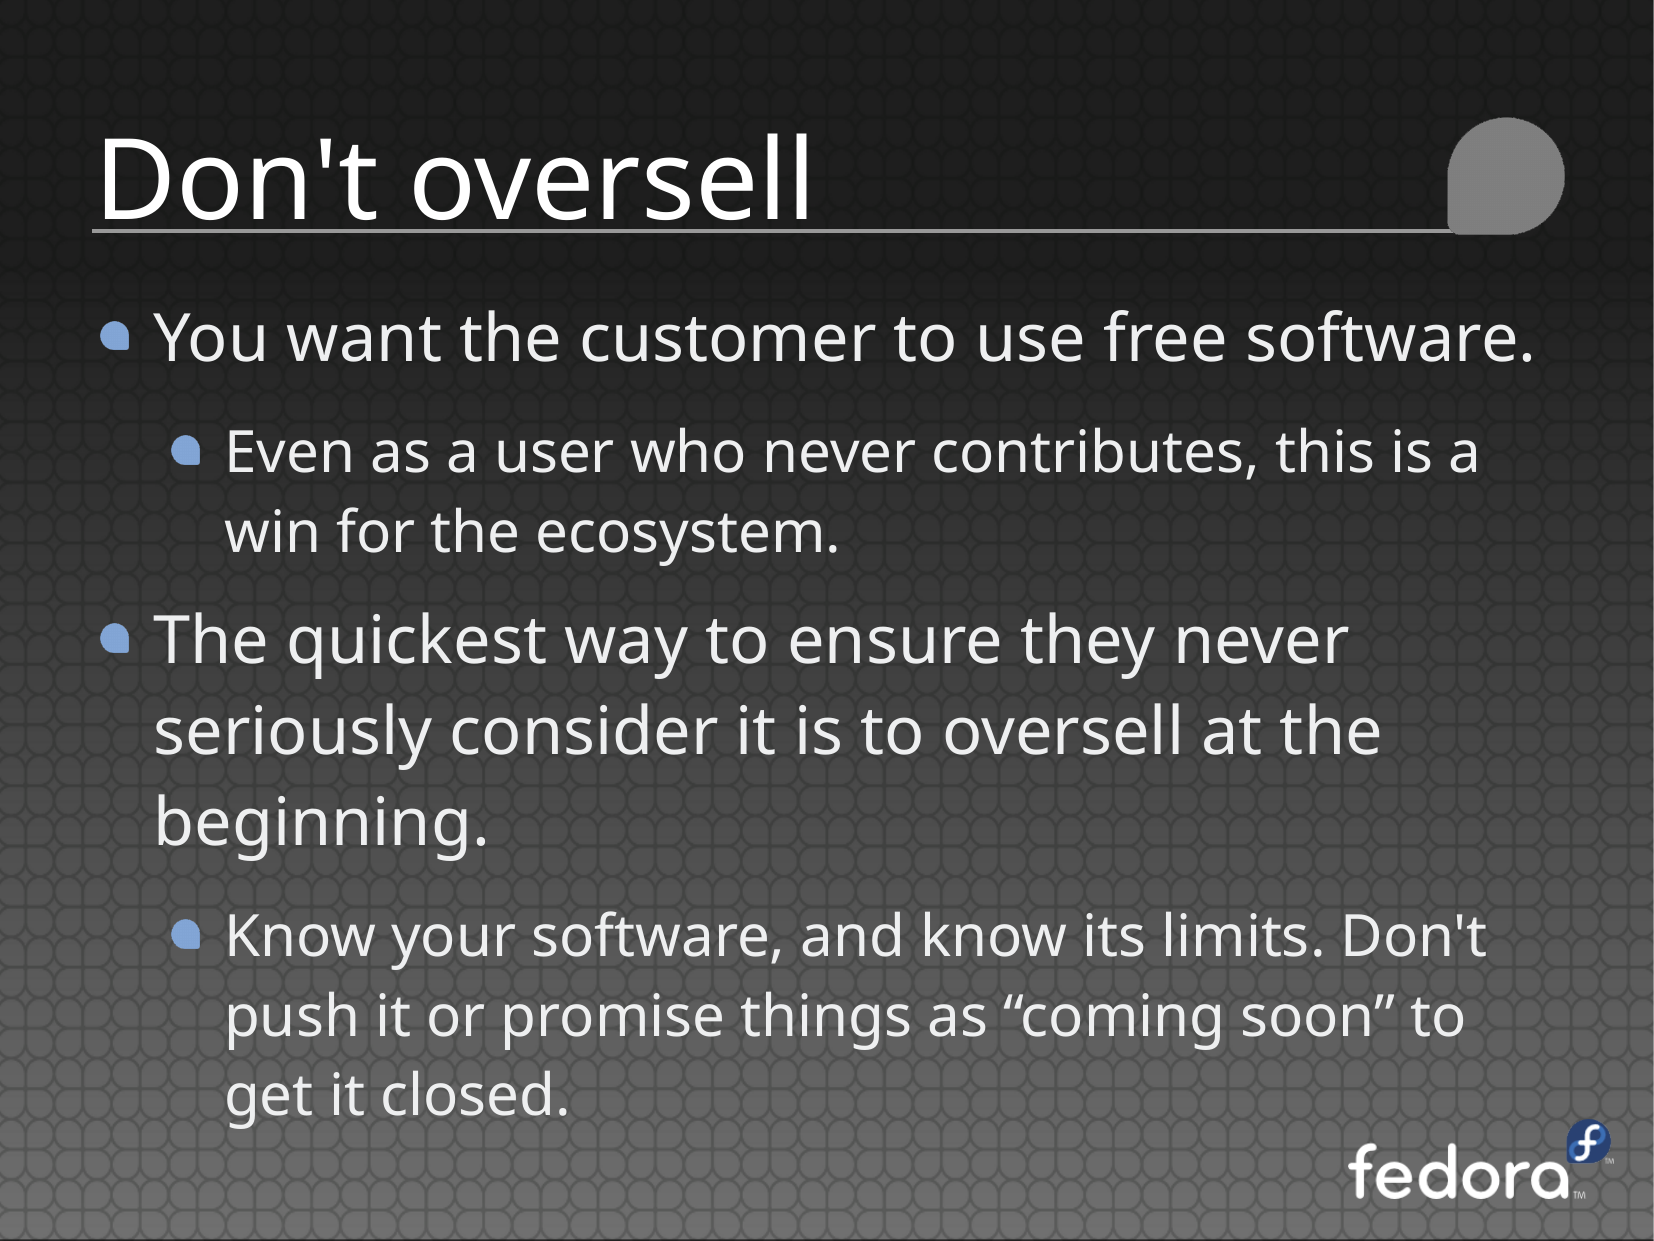

Don't oversell
# You want the customer to use free software.
Even as a user who never contributes, this is a win for the ecosystem.
The quickest way to ensure they never seriously consider it is to oversell at the beginning.
Know your software, and know its limits. Don't push it or promise things as “coming soon” to get it closed.